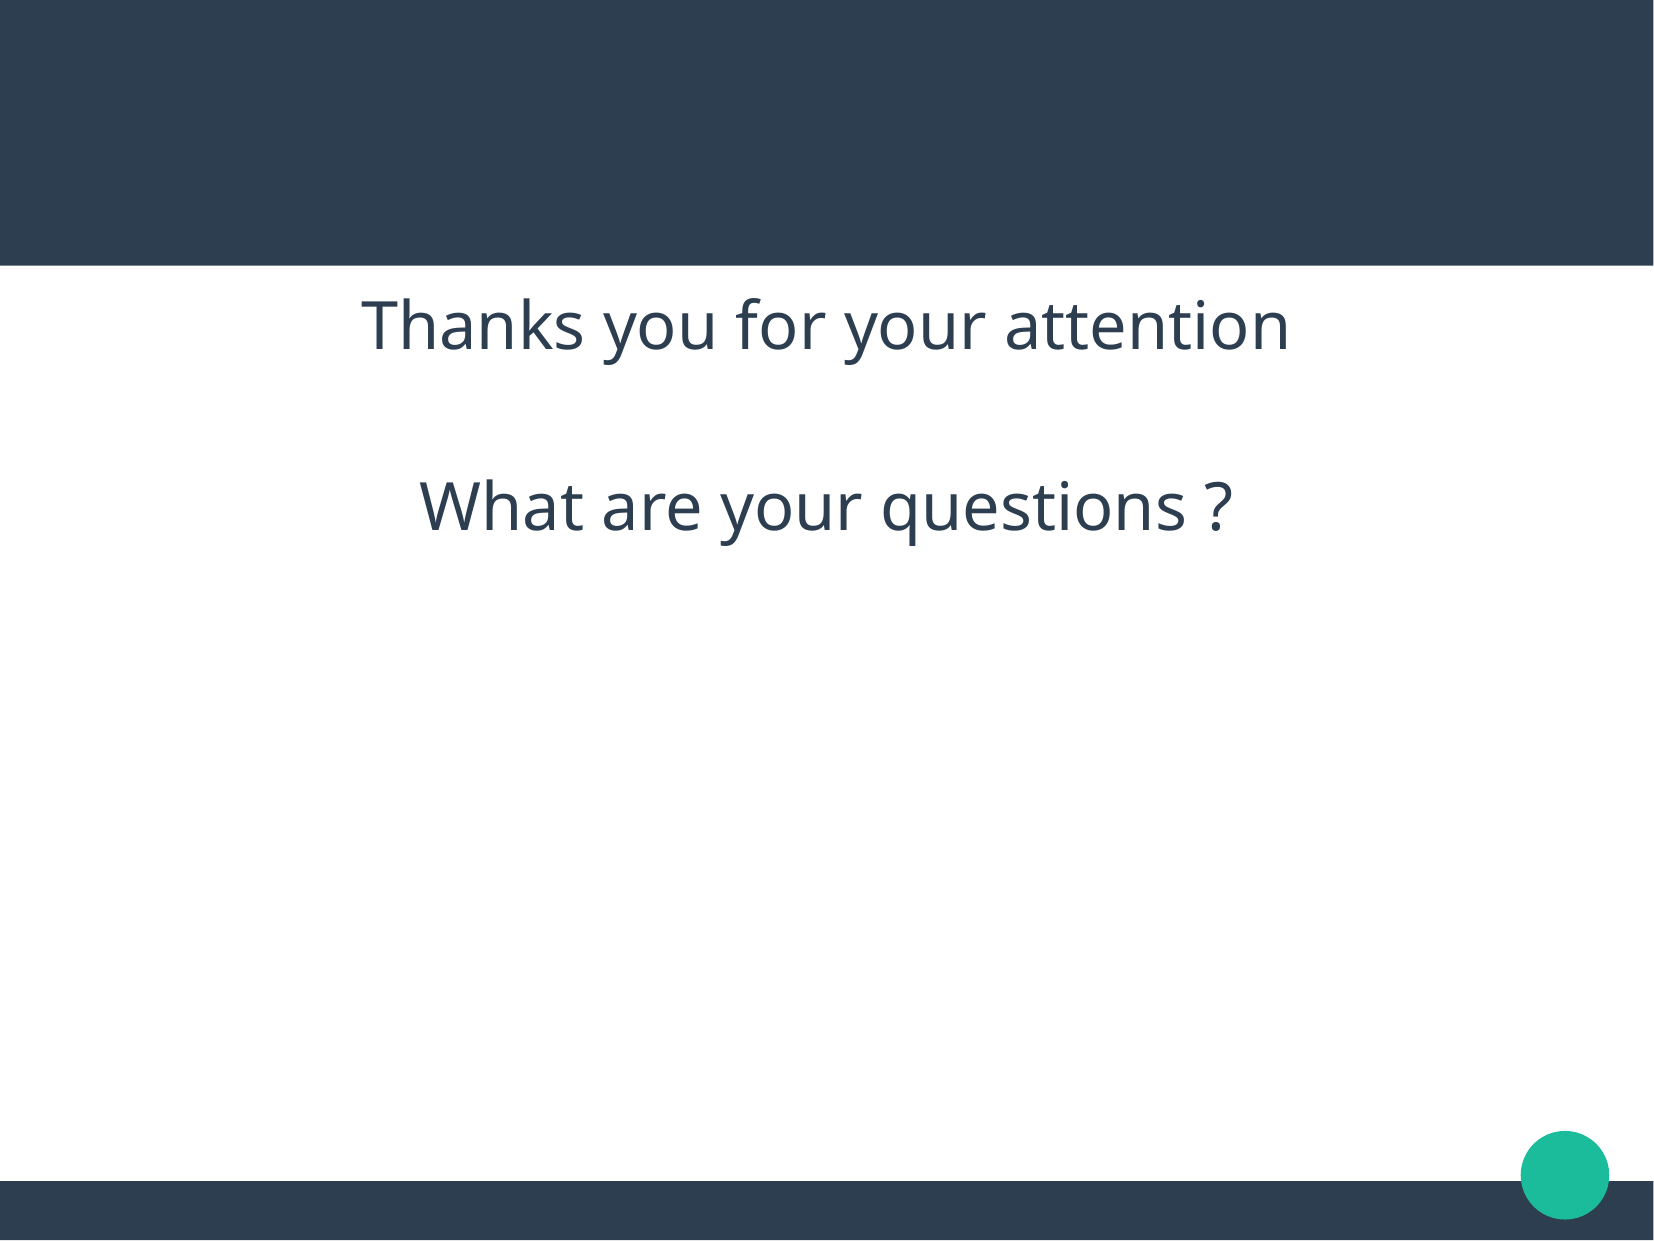

# Thanks you for your attention
What are your questions ?